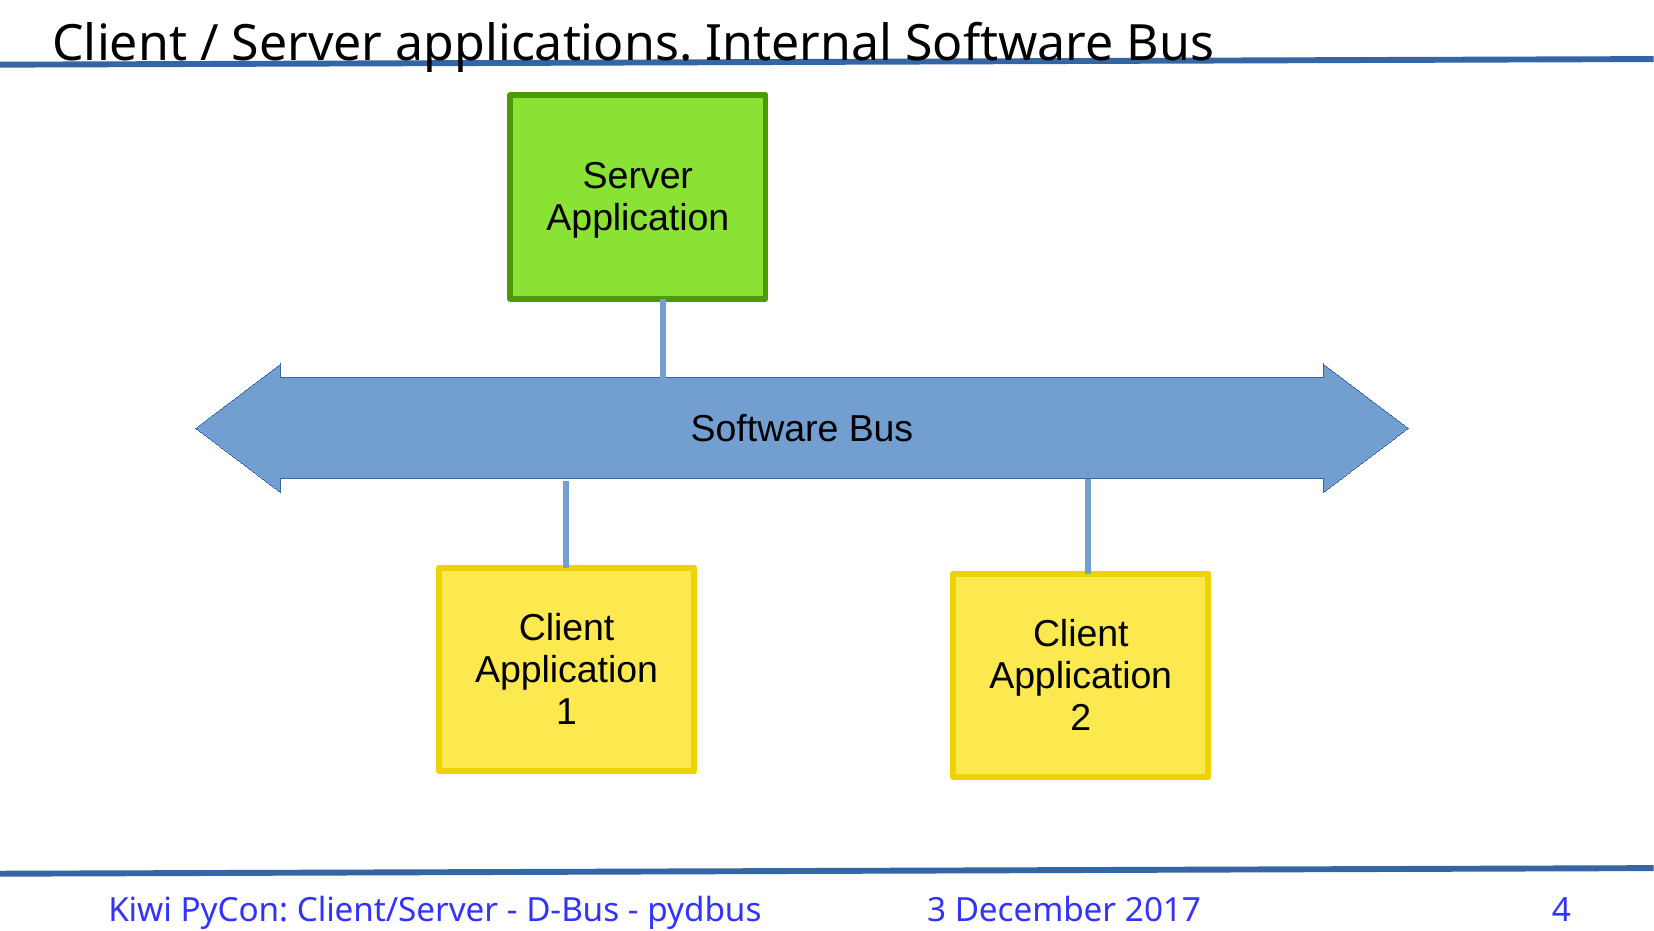

Client / Server applications. Internal Software Bus
Server
Application
Software Bus
Client
Application
1
Client
Application
2
Kiwi PyCon: Client/Server - D-Bus - pydbus
3 December 2017
4